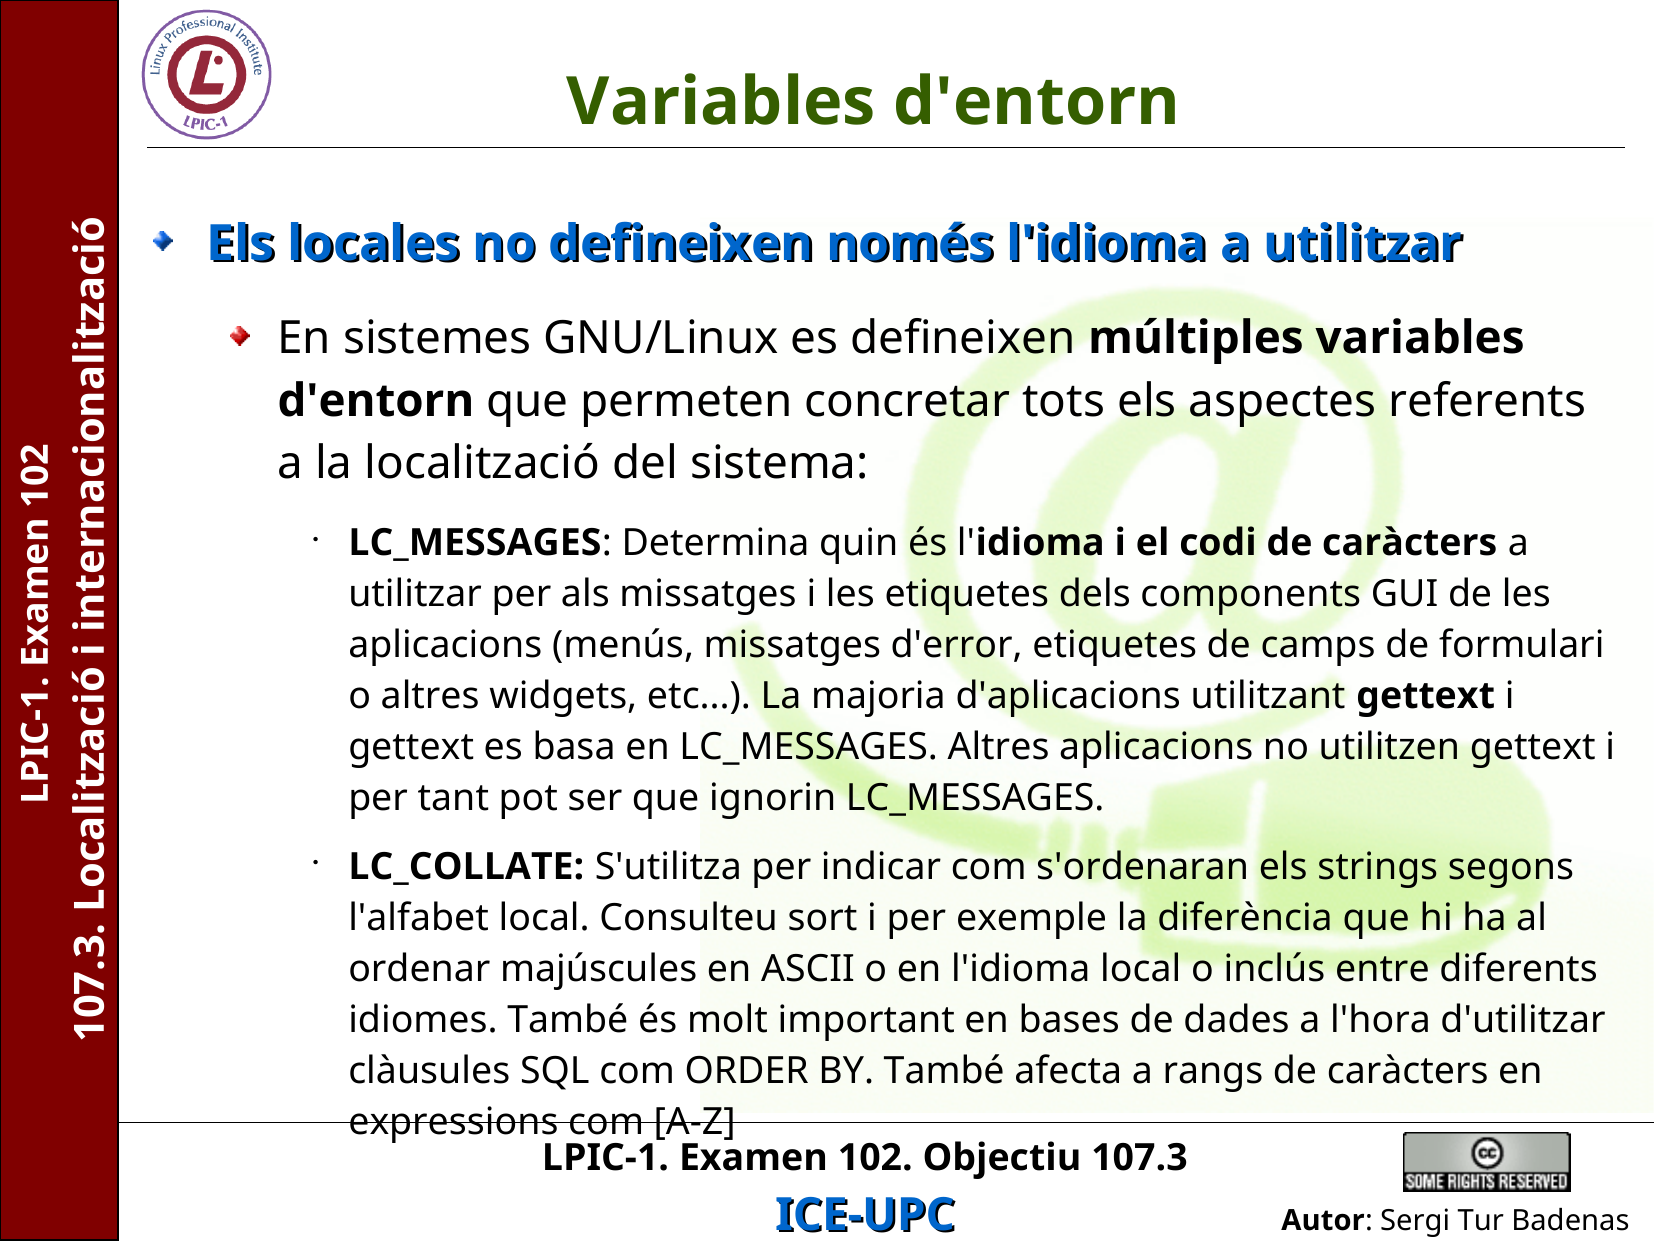

# Variables d'entorn
Els locales no defineixen només l'idioma a utilitzar
En sistemes GNU/Linux es defineixen múltiples variables d'entorn que permeten concretar tots els aspectes referents a la localització del sistema:
LC_MESSAGES: Determina quin és l'idioma i el codi de caràcters a utilitzar per als missatges i les etiquetes dels components GUI de les aplicacions (menús, missatges d'error, etiquetes de camps de formulari o altres widgets, etc...). La majoria d'aplicacions utilitzant gettext i gettext es basa en LC_MESSAGES. Altres aplicacions no utilitzen gettext i per tant pot ser que ignorin LC_MESSAGES.
LC_COLLATE: S'utilitza per indicar com s'ordenaran els strings segons l'alfabet local. Consulteu sort i per exemple la diferència que hi ha al ordenar majúscules en ASCII o en l'idioma local o inclús entre diferents idiomes. També és molt important en bases de dades a l'hora d'utilitzar clàusules SQL com ORDER BY. També afecta a rangs de caràcters en expressions com [A-Z]